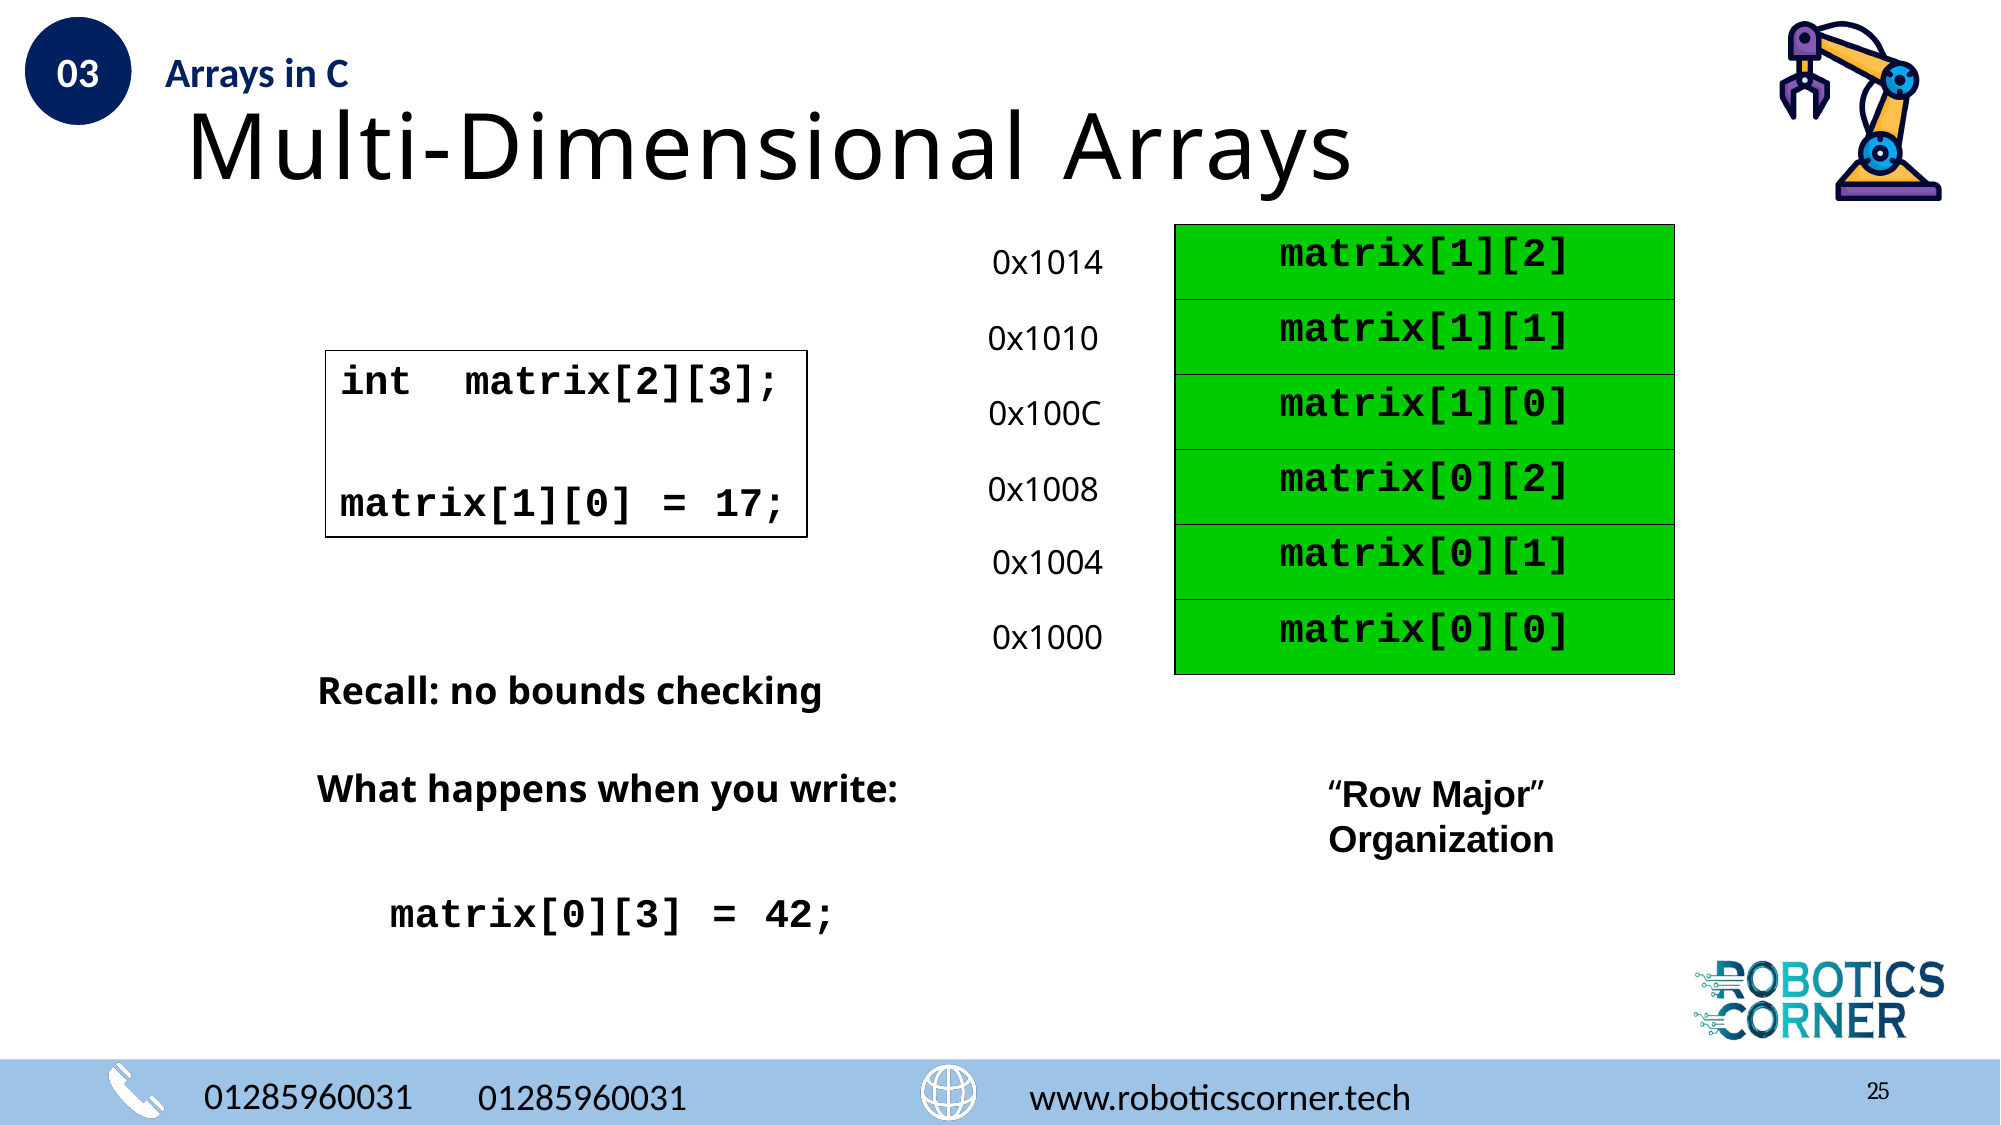

03
# Multi-Dimensional Arrays
Arrays in C
| matrix[1][2] |
| --- |
| matrix[1][1] |
| matrix[1][0] |
| matrix[0][2] |
| matrix[0][1] |
| matrix[0][0] |
0x1014
0x1010
int	matrix[2][3];
matrix[1][0] = 17;
0x100C
0x1008
0x1004
0x1000
Recall: no bounds checking
What happens when you write:
“Row Major” Organization
matrix[0][3] = 42;